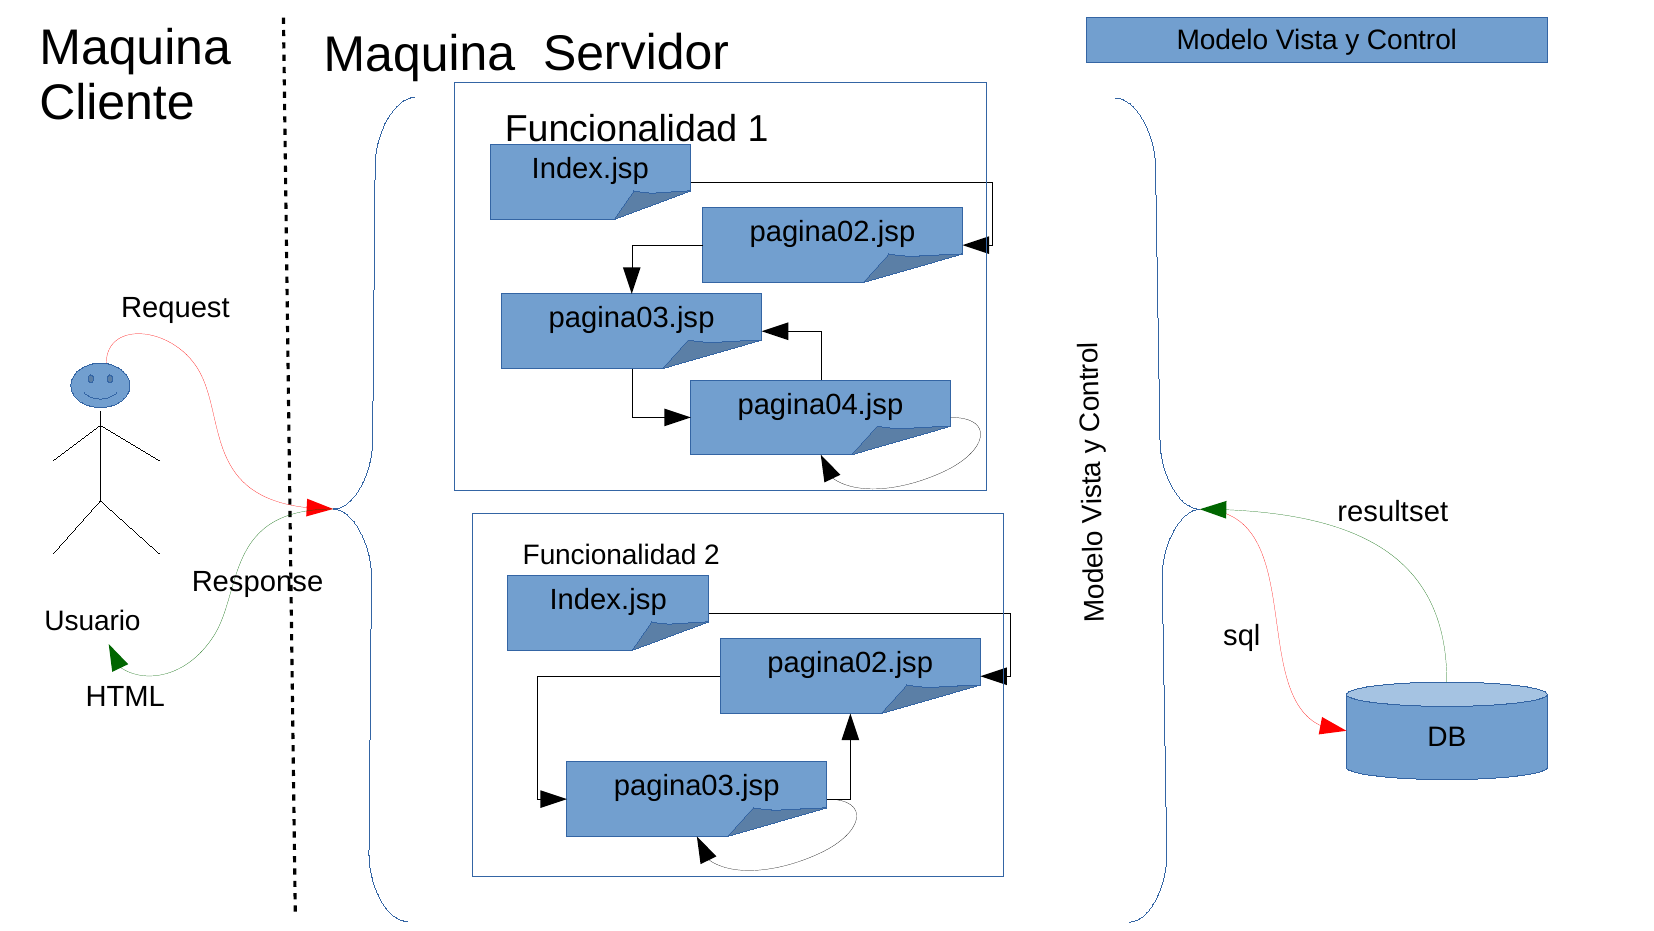

Maquina
Cliente
Maquina Servidor
Modelo Vista y Control
Funcionalidad 1
Index.jsp
pagina02.jsp
pagina03.jsp
pagina04.jsp
Request
Modelo Vista y Control
resultset
Funcionalidad 2
Response
Index.jsp
Usuario
sql
pagina02.jsp
HTML
DB
pagina03.jsp